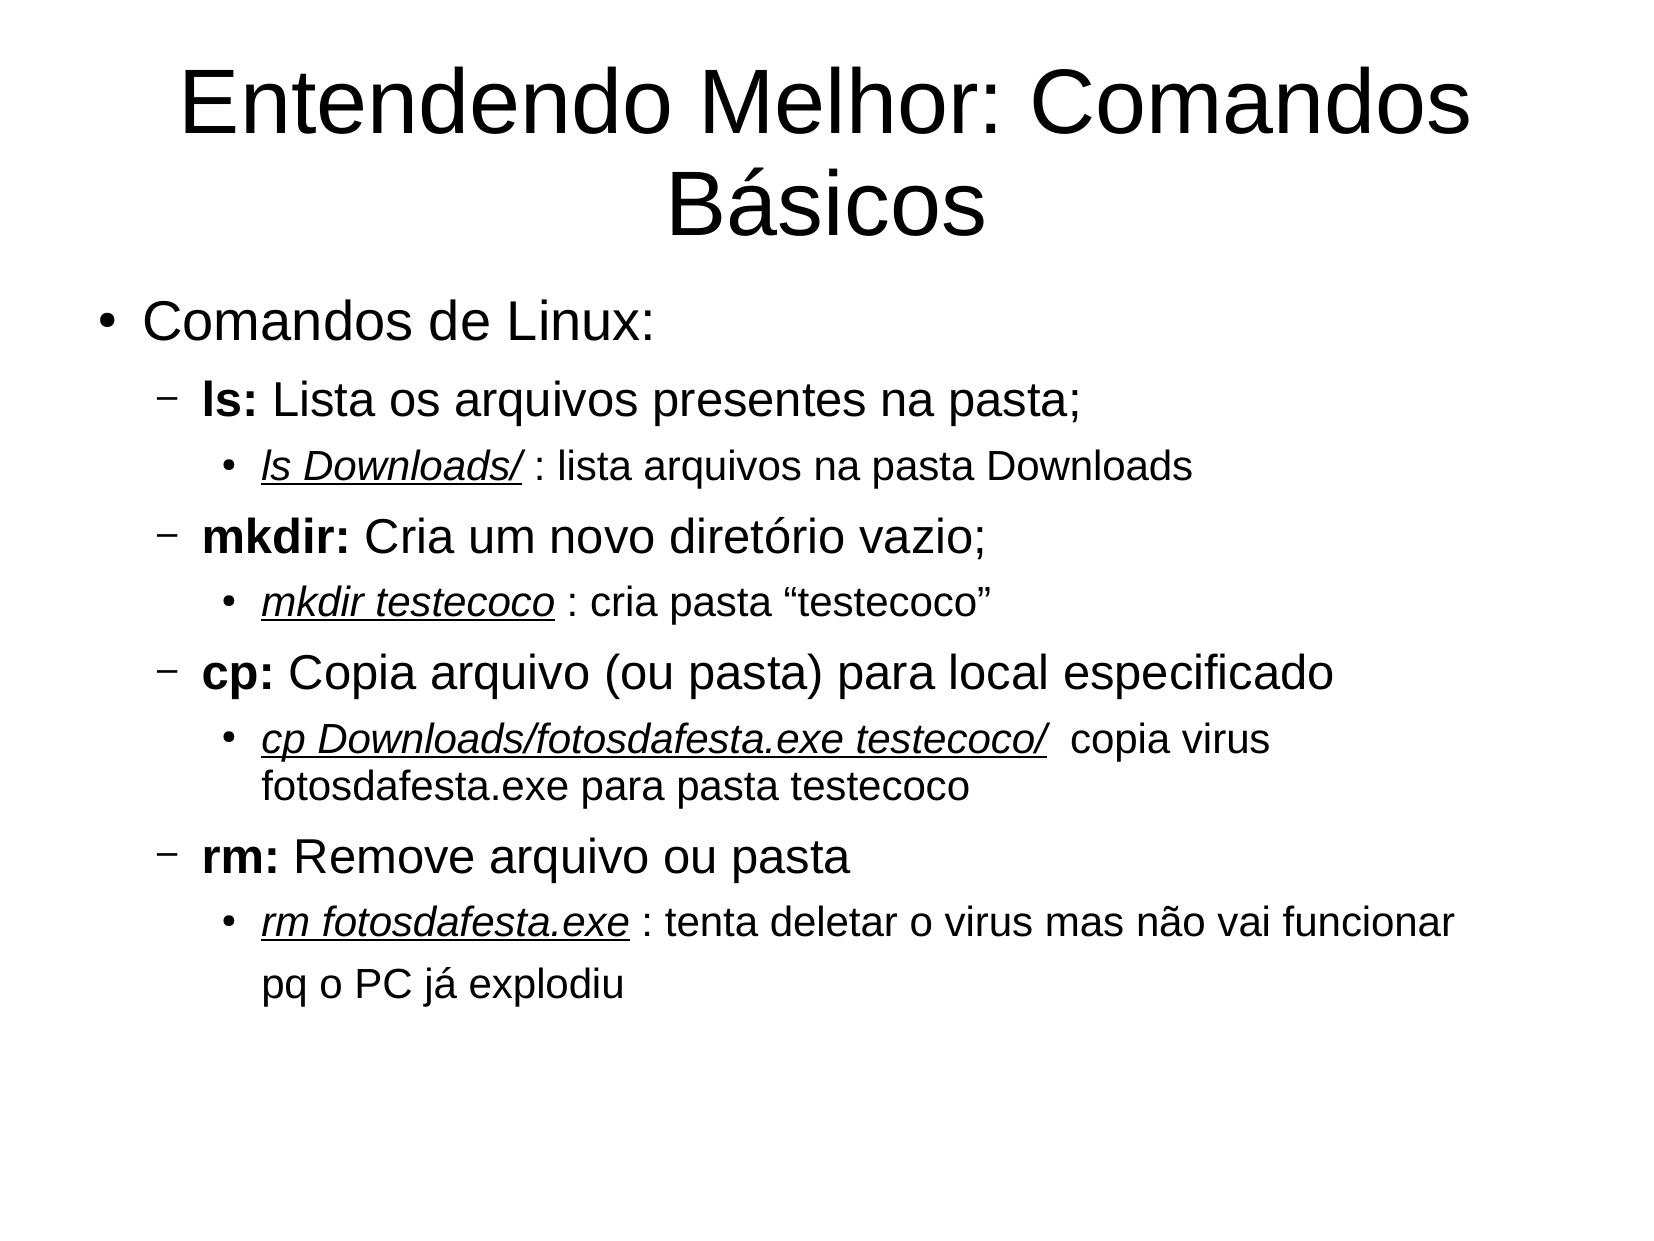

# Entendendo Melhor: Comandos Básicos
Comandos de Linux:
ls: Lista os arquivos presentes na pasta;
ls Downloads/ : lista arquivos na pasta Downloads
mkdir: Cria um novo diretório vazio;
mkdir testecoco : cria pasta “testecoco”
cp: Copia arquivo (ou pasta) para local especificado
cp Downloads/fotosdafesta.exe testecoco/ copia virus fotosdafesta.exe para pasta testecoco
rm: Remove arquivo ou pasta
rm fotosdafesta.exe : tenta deletar o virus mas não vai funcionar
pq o PC já explodiu